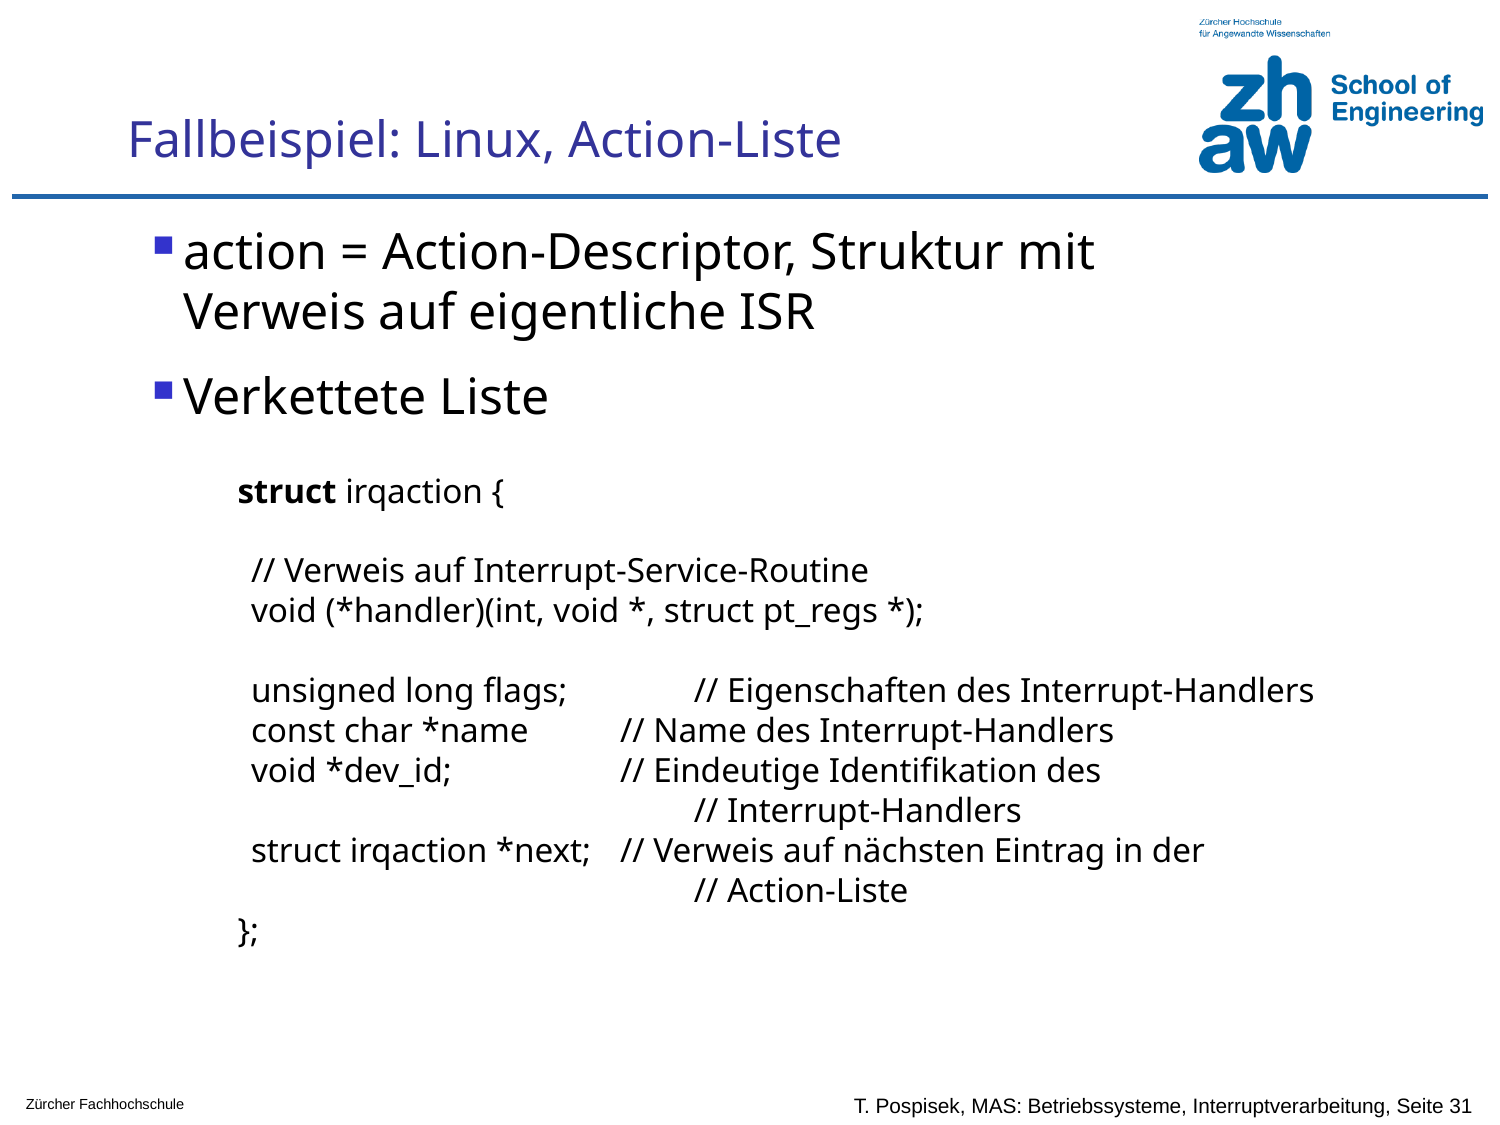

# Fallbeispiel: Linux, Action-Liste
action = Action-Descriptor, Struktur mit Verweis auf eigentliche ISR
Verkettete Liste
struct irqaction {
	// Verweis auf Interrupt-Service-Routine
	void (*handler)(int, void *, struct pt_regs *);
	unsigned long flags;		// Eigenschaften des Interrupt-Handlers
	const char *name		// Name des Interrupt-Handlers
	void *dev_id; 			// Eindeutige Identifikation des
							// Interrupt-Handlers
	struct irqaction *next; 	// Verweis auf nächsten Eintrag in der
							// Action-Liste
};